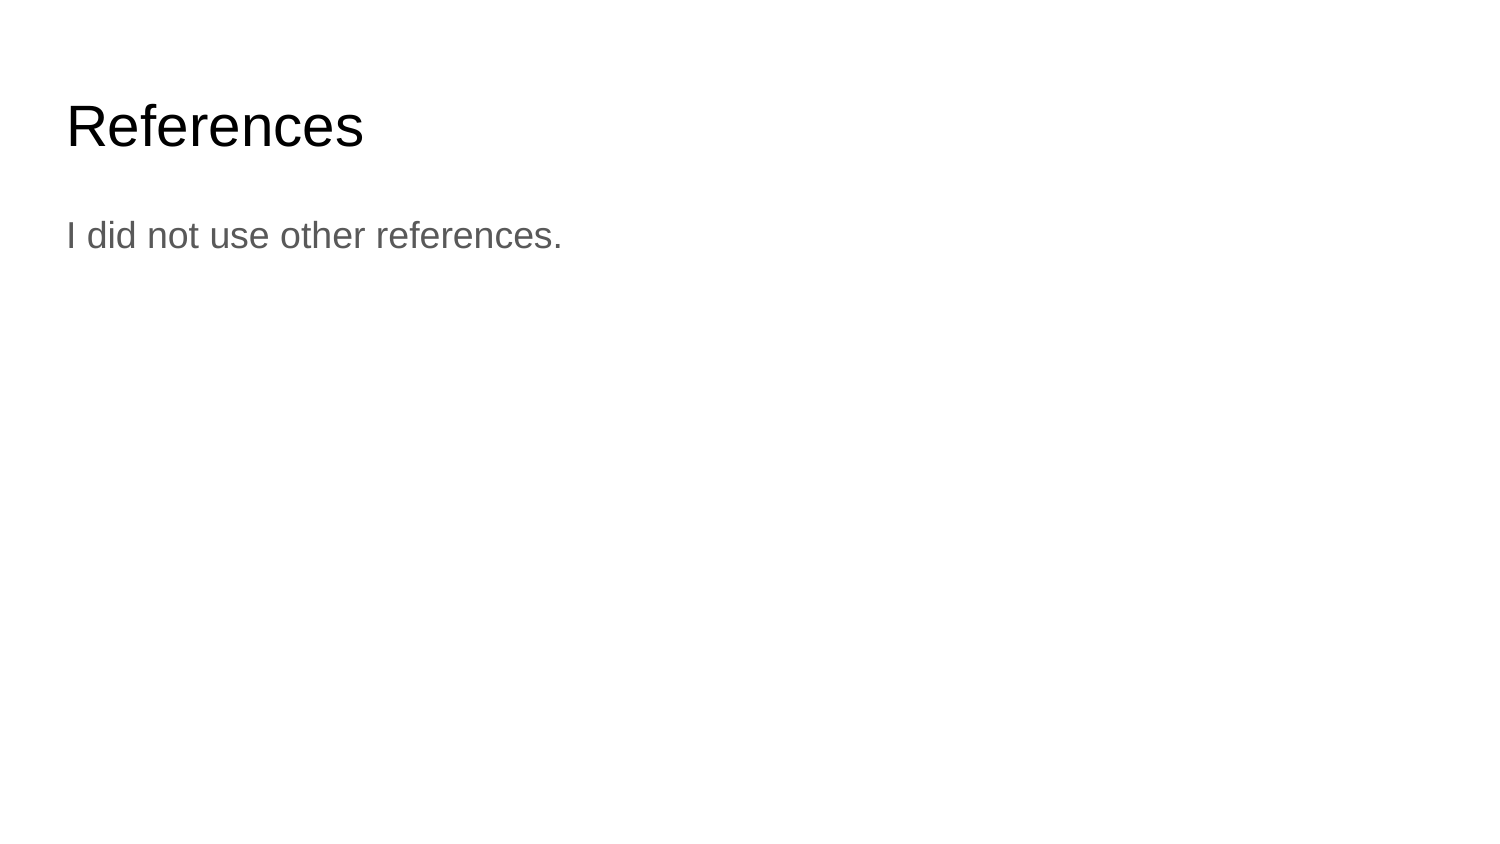

# References
I did not use other references.